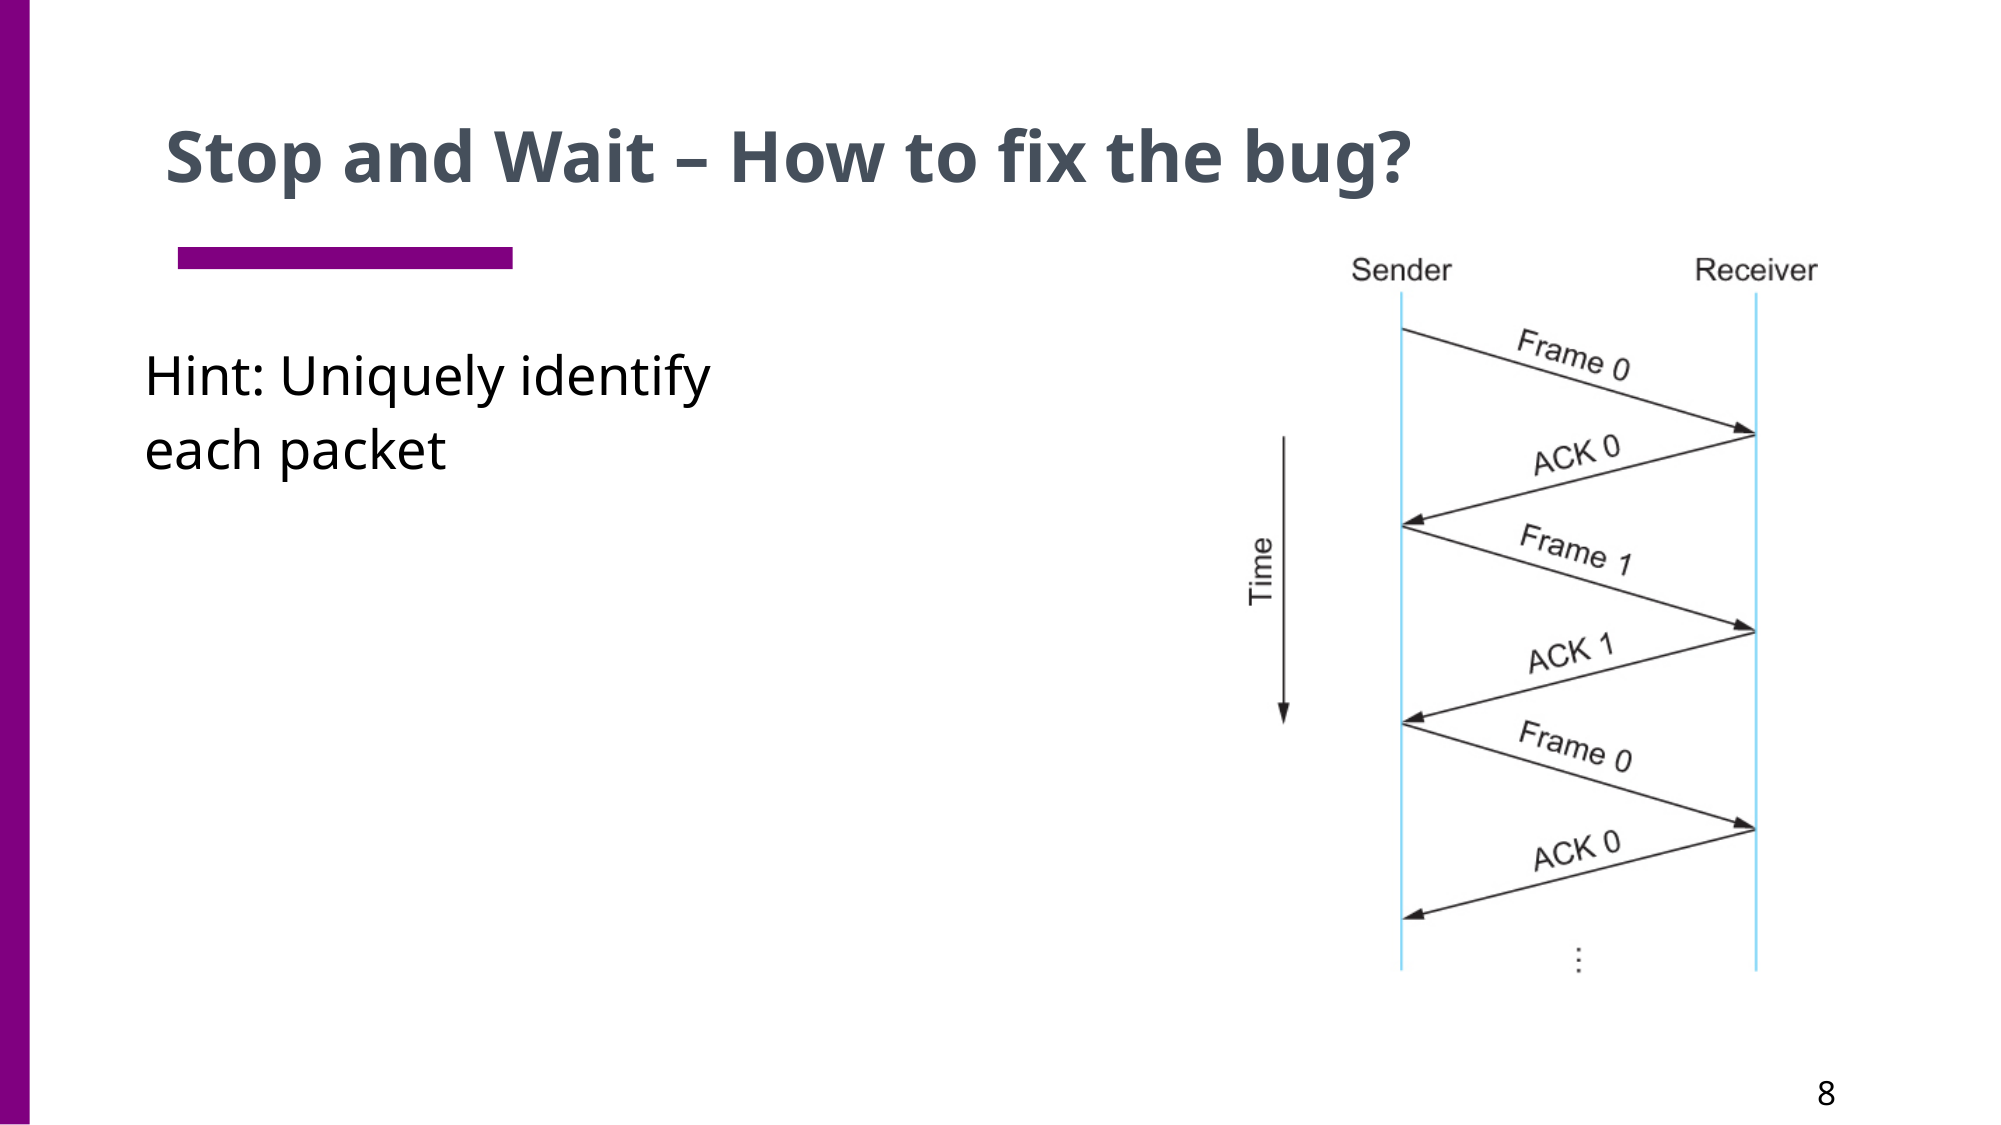

Stop and Wait – How to fix the bug?
Hint: Uniquely identify
each packet